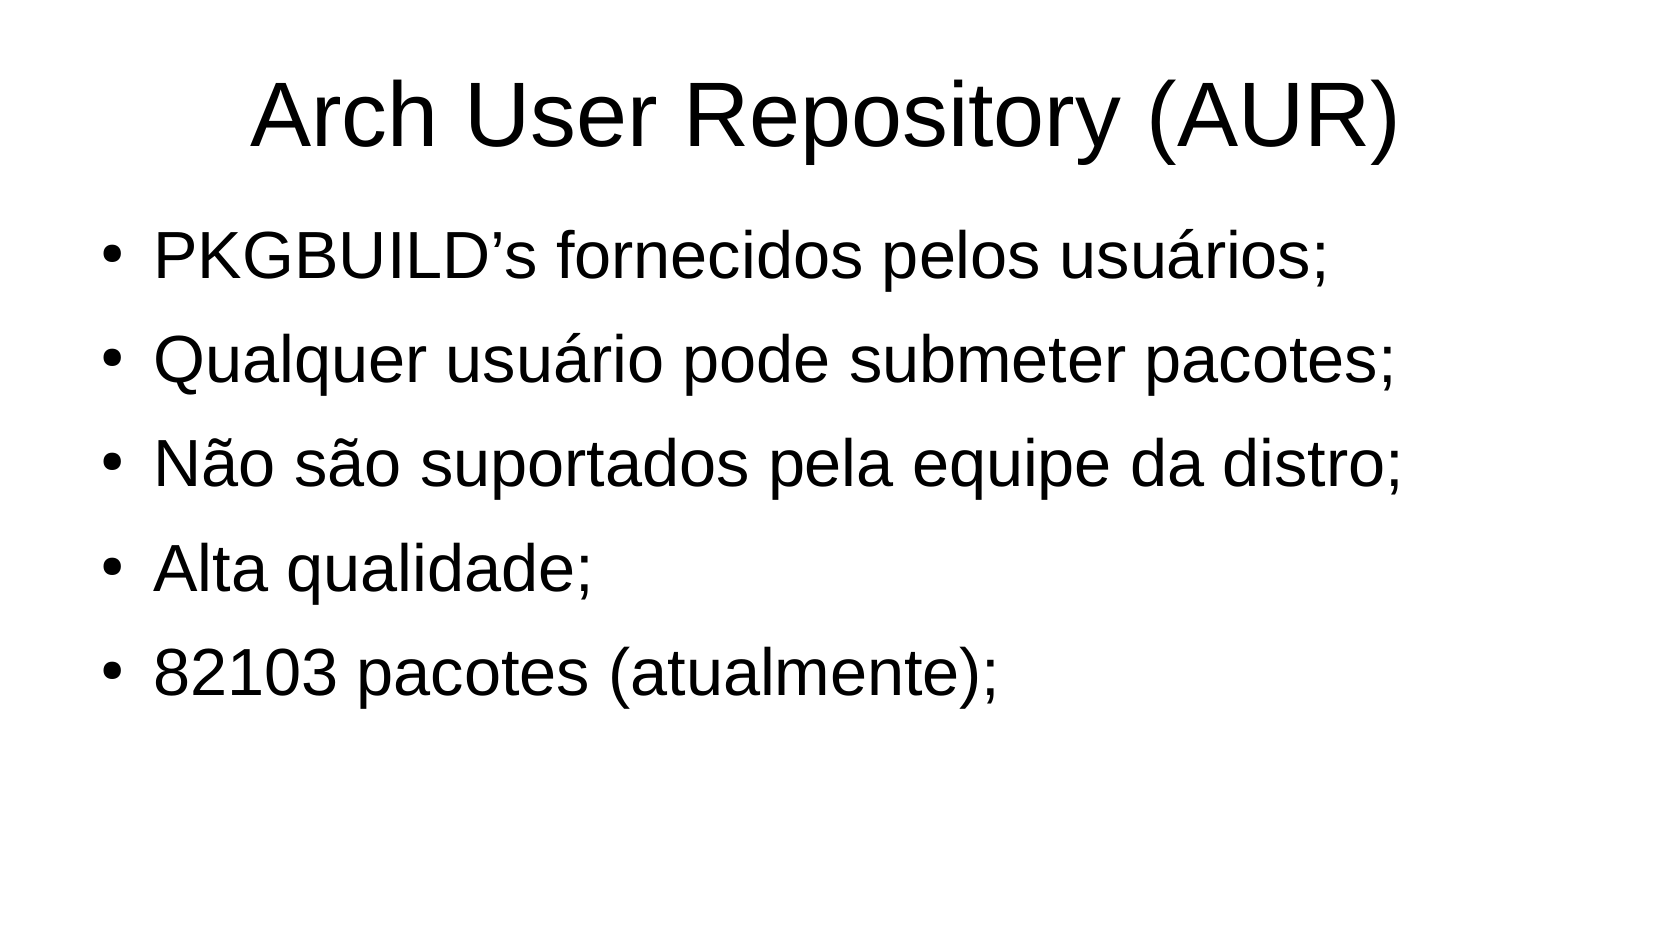

# Arch User Repository (AUR)
PKGBUILD’s fornecidos pelos usuários;
Qualquer usuário pode submeter pacotes;
Não são suportados pela equipe da distro;
Alta qualidade;
82103 pacotes (atualmente);